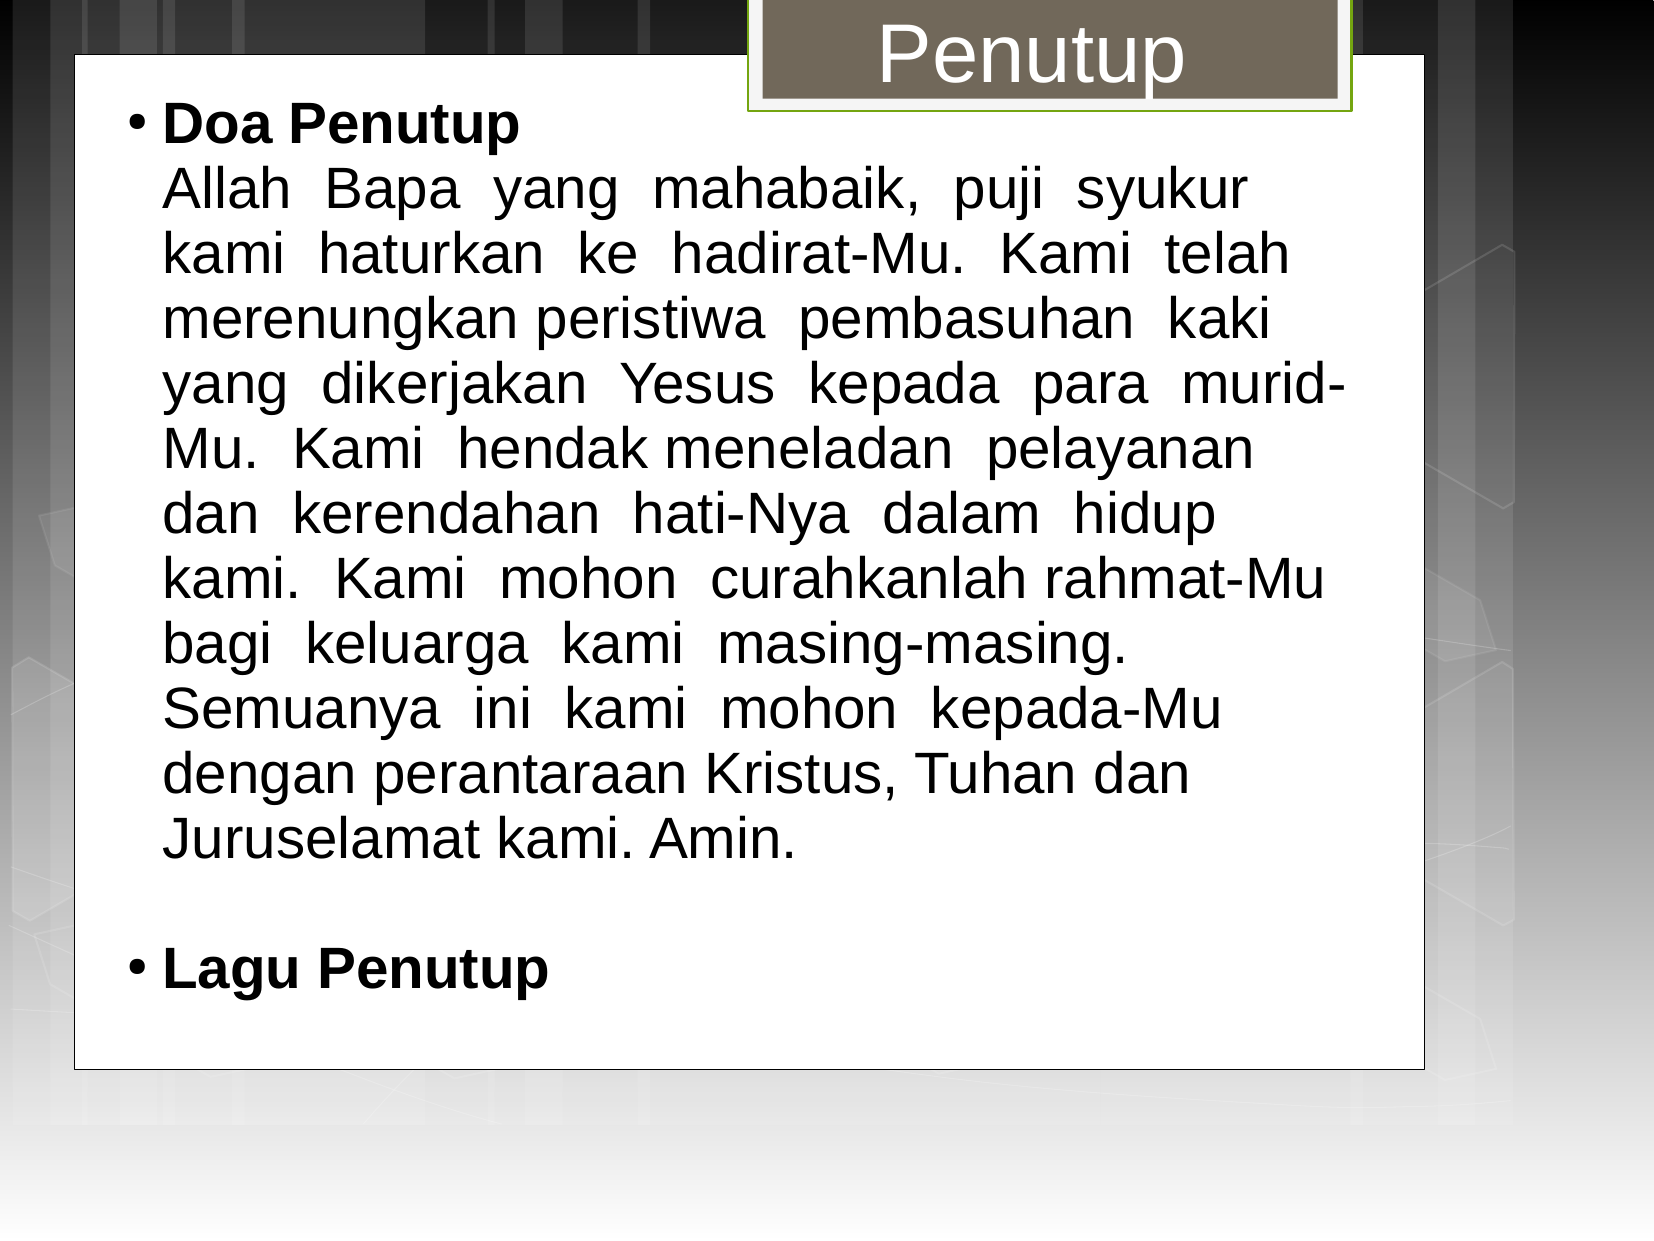

Penutup
Doa Penutup
Allah Bapa yang mahabaik, puji syukur kami haturkan ke hadirat-Mu. Kami telah merenungkan peristiwa pembasuhan kaki yang dikerjakan Yesus kepada para murid-Mu. Kami hendak meneladan pelayanan dan kerendahan hati-Nya dalam hidup kami. Kami mohon curahkanlah rahmat-Mu bagi keluarga kami masing-masing. Semuanya ini kami mohon kepada-Mu dengan perantaraan Kristus, Tuhan dan Juruselamat kami. Amin.
Lagu Penutup